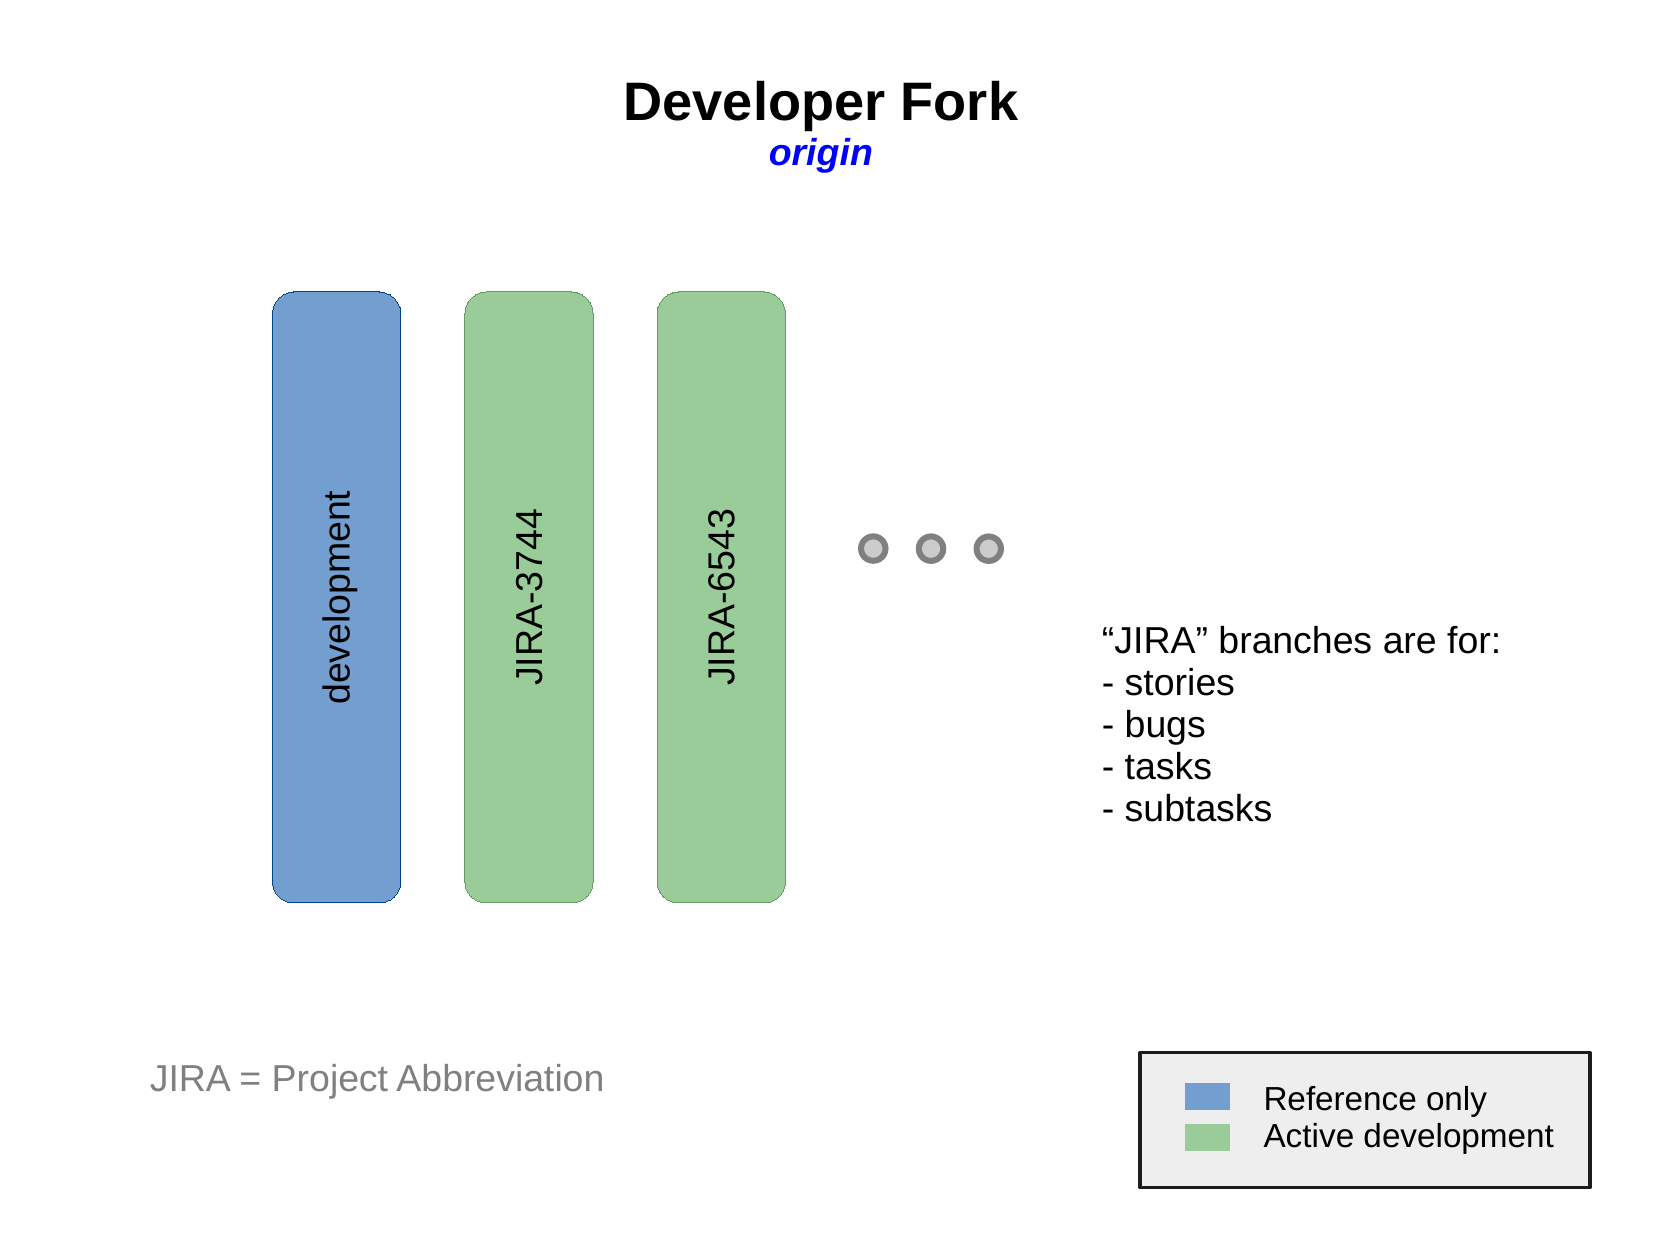

Developer Fork
origin
JIRA-6543
development
JIRA-3744
“JIRA” branches are for:
- stories
- bugs
- tasks
- subtasks
JIRA = Project Abbreviation
Reference only
Active development